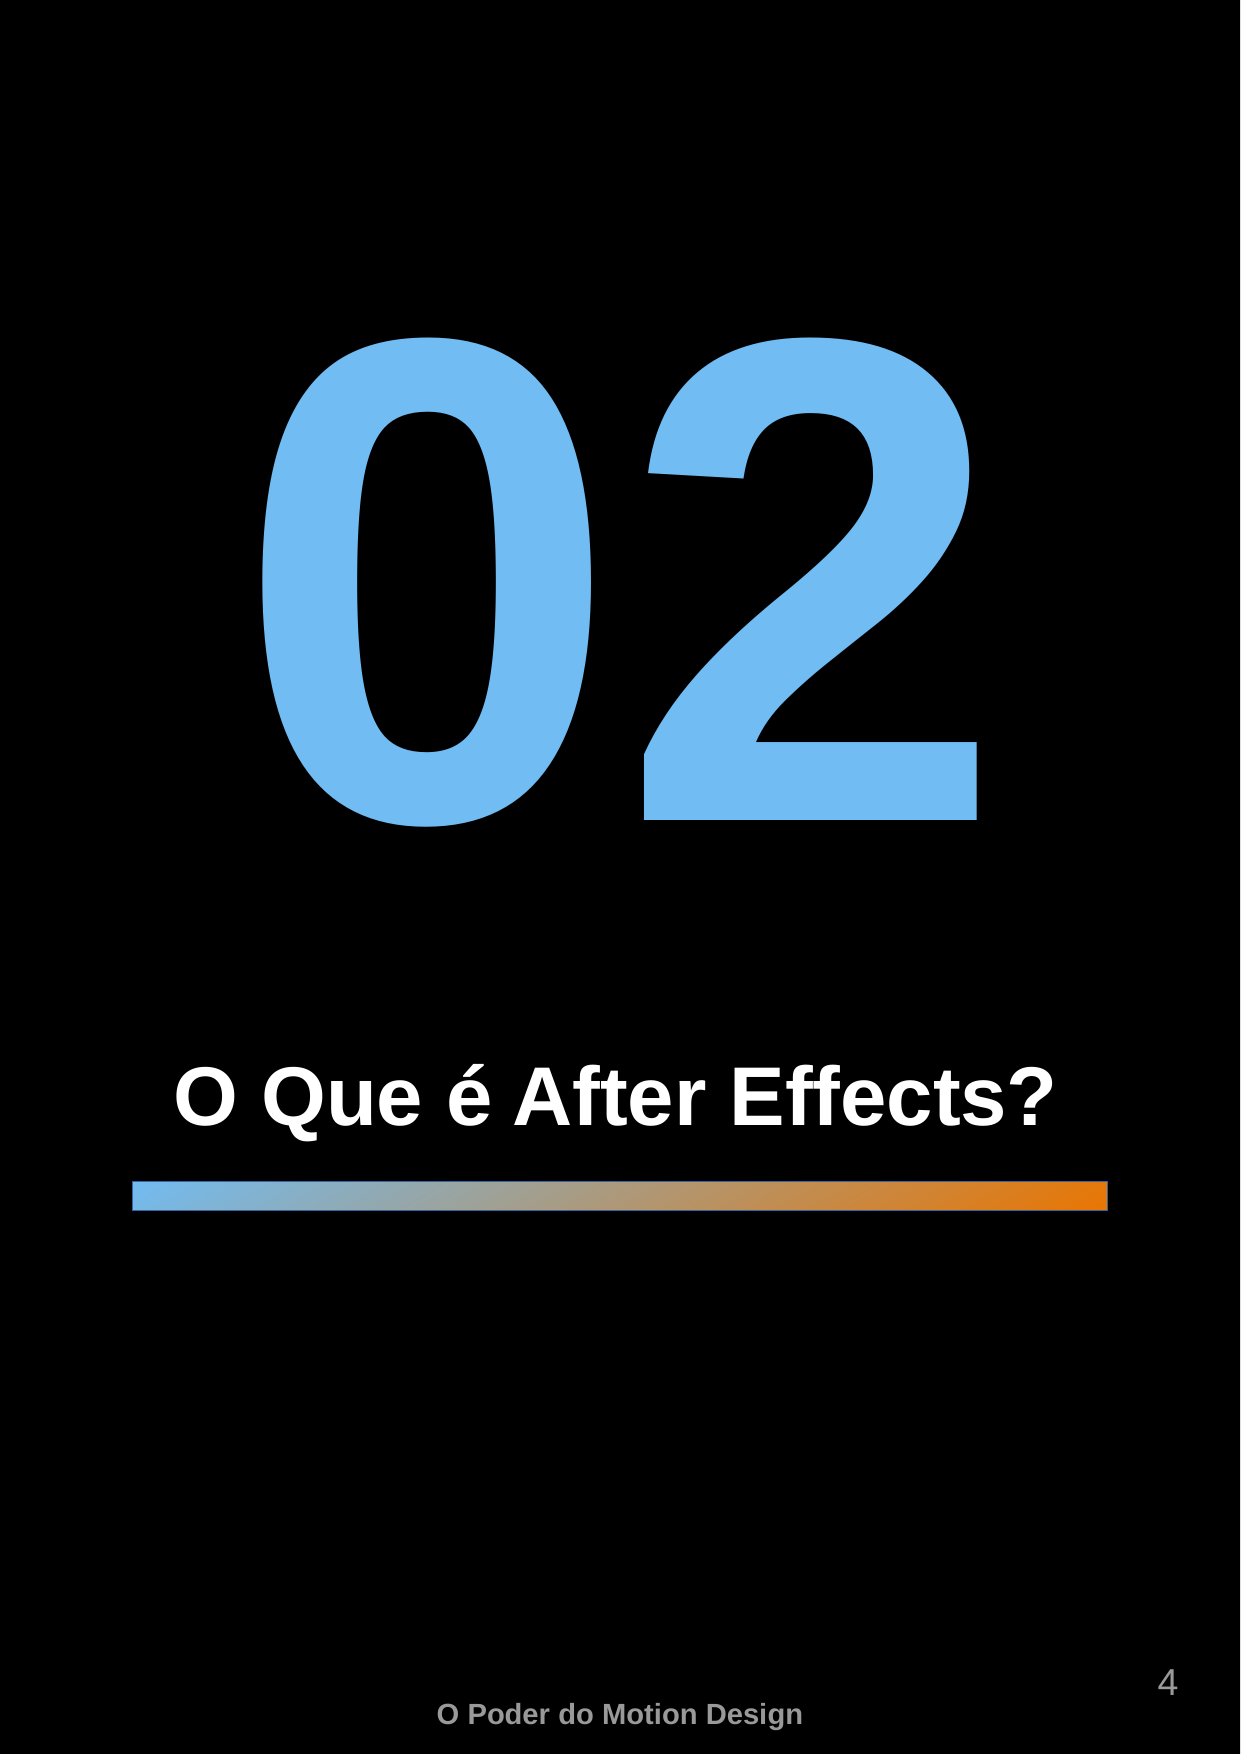

02
O Que é After Effects?
4
O Poder do Motion Design